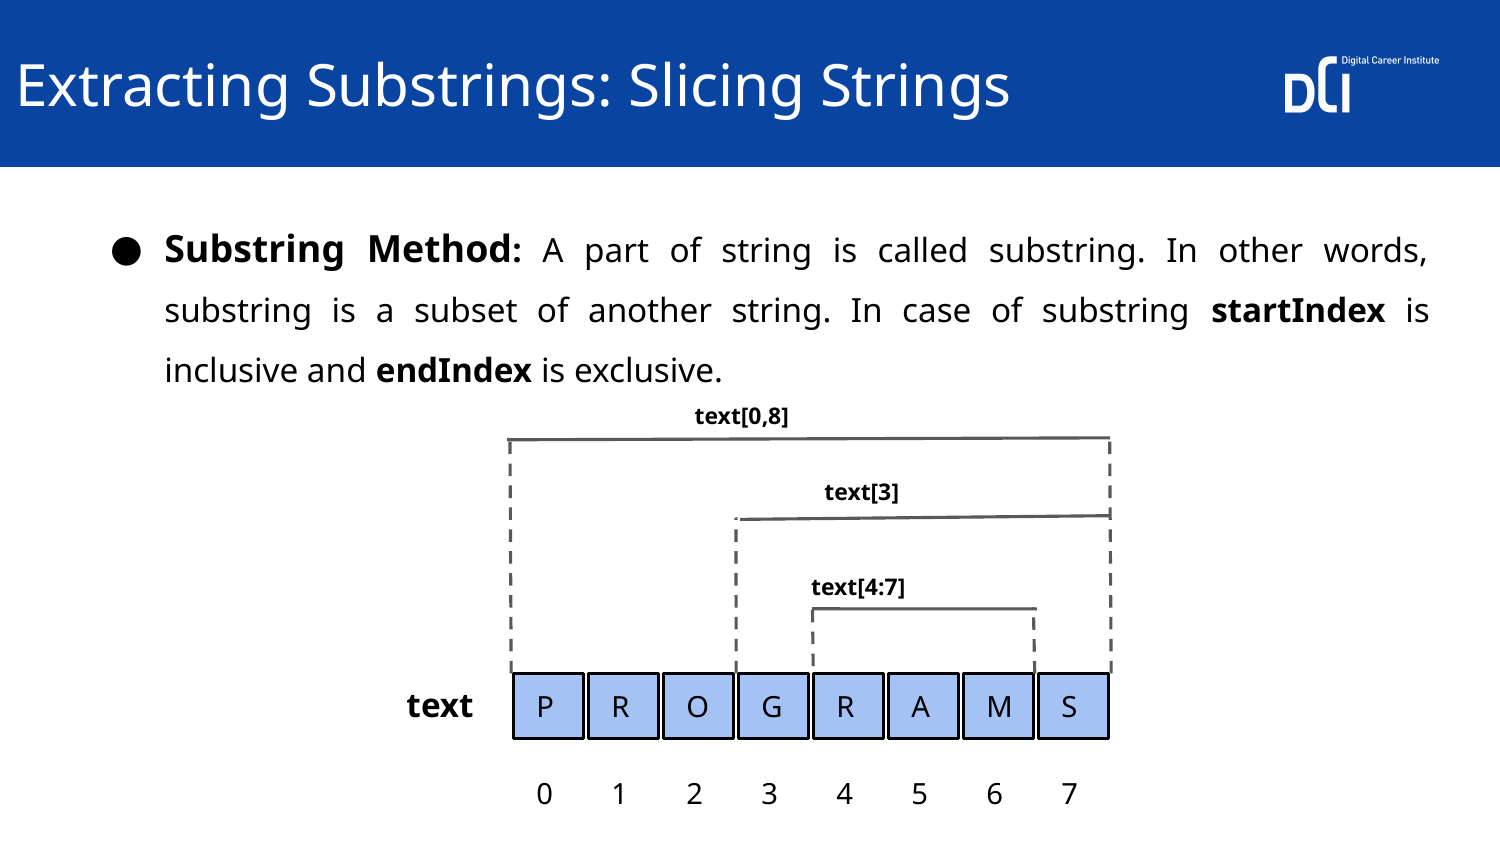

# Extracting Substrings: Slicing Strings
Substring Method: A part of string is called substring. In other words, substring is a subset of another string. In case of substring startIndex is inclusive and endIndex is exclusive.
text[0,8]
text[3]
text[4:7]
text
 P
 R
 O
 G
 R
 A
 M
 S
 0
 1
 2
 3
 4
 5
 6
 7